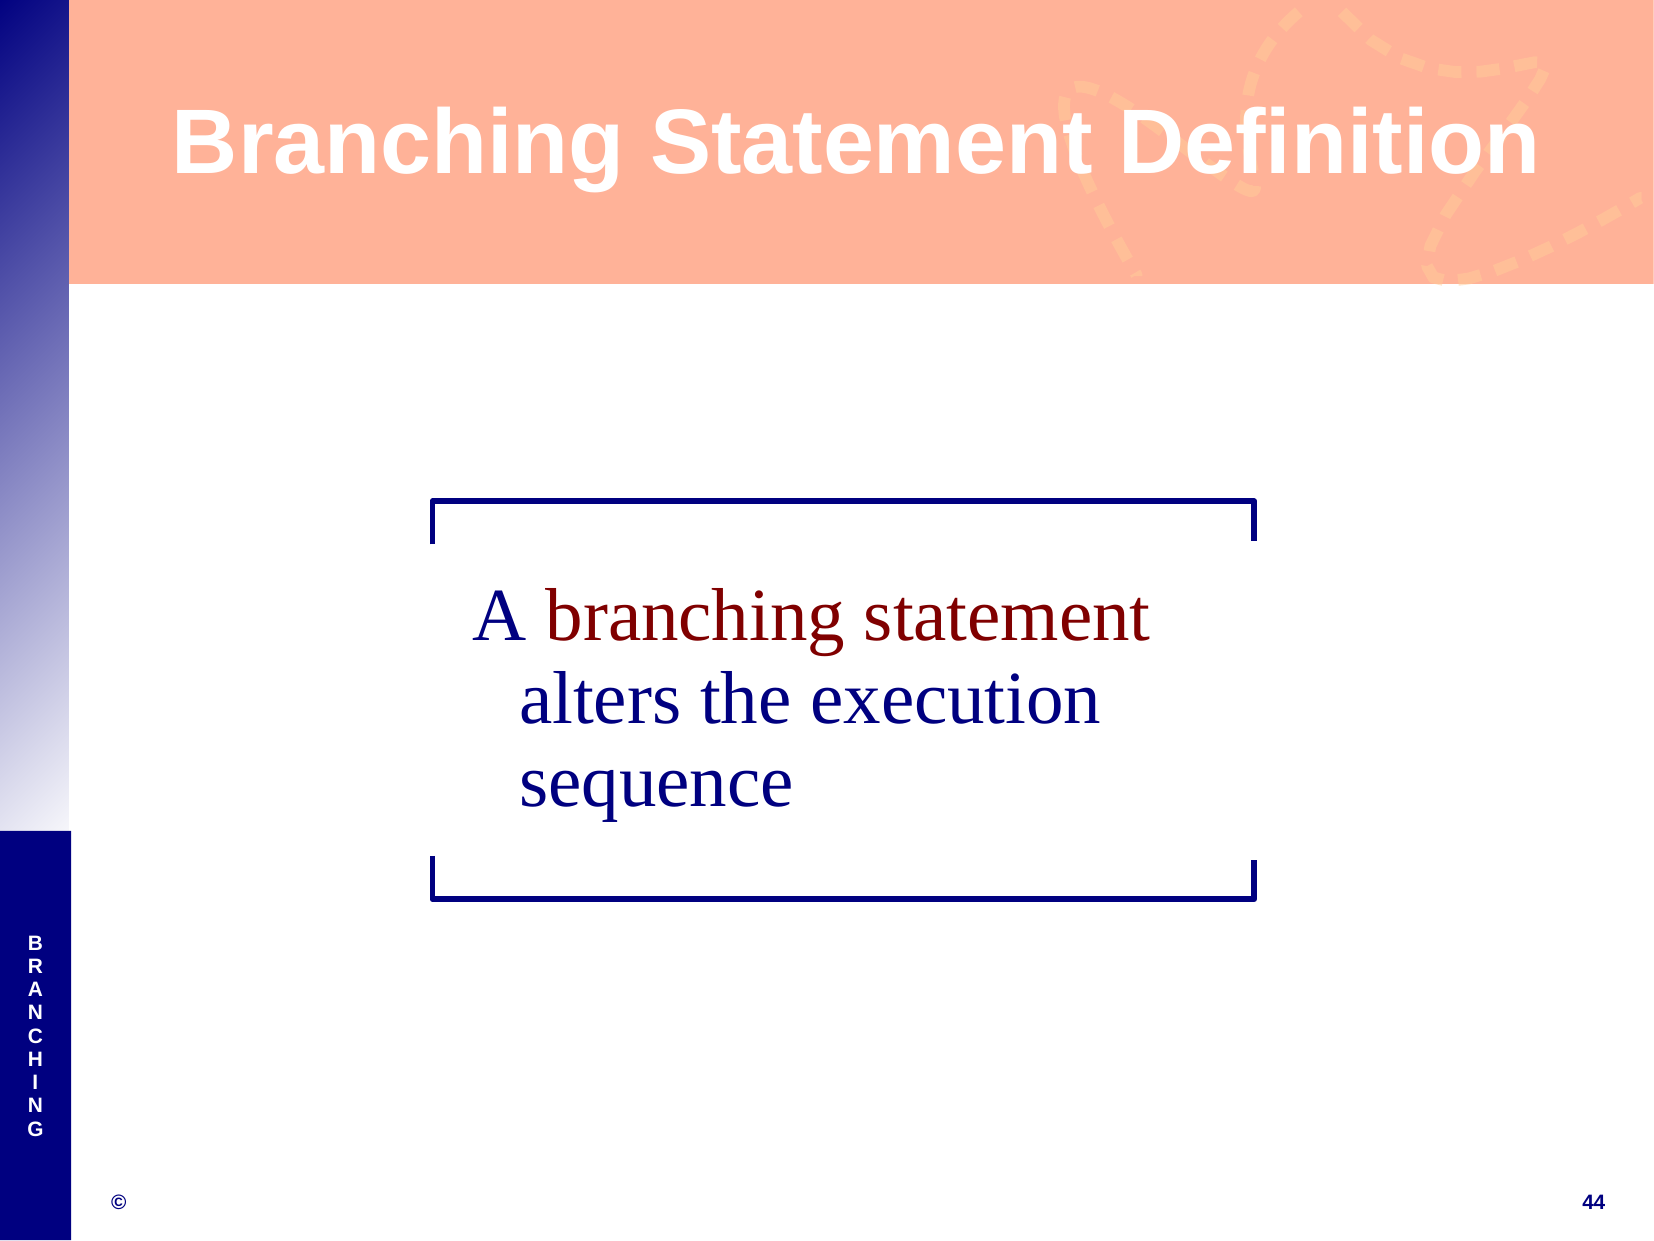

# Branching Statement Definition
A branching statement alters the execution sequence
B
R
A
N
C
H
I
N
G